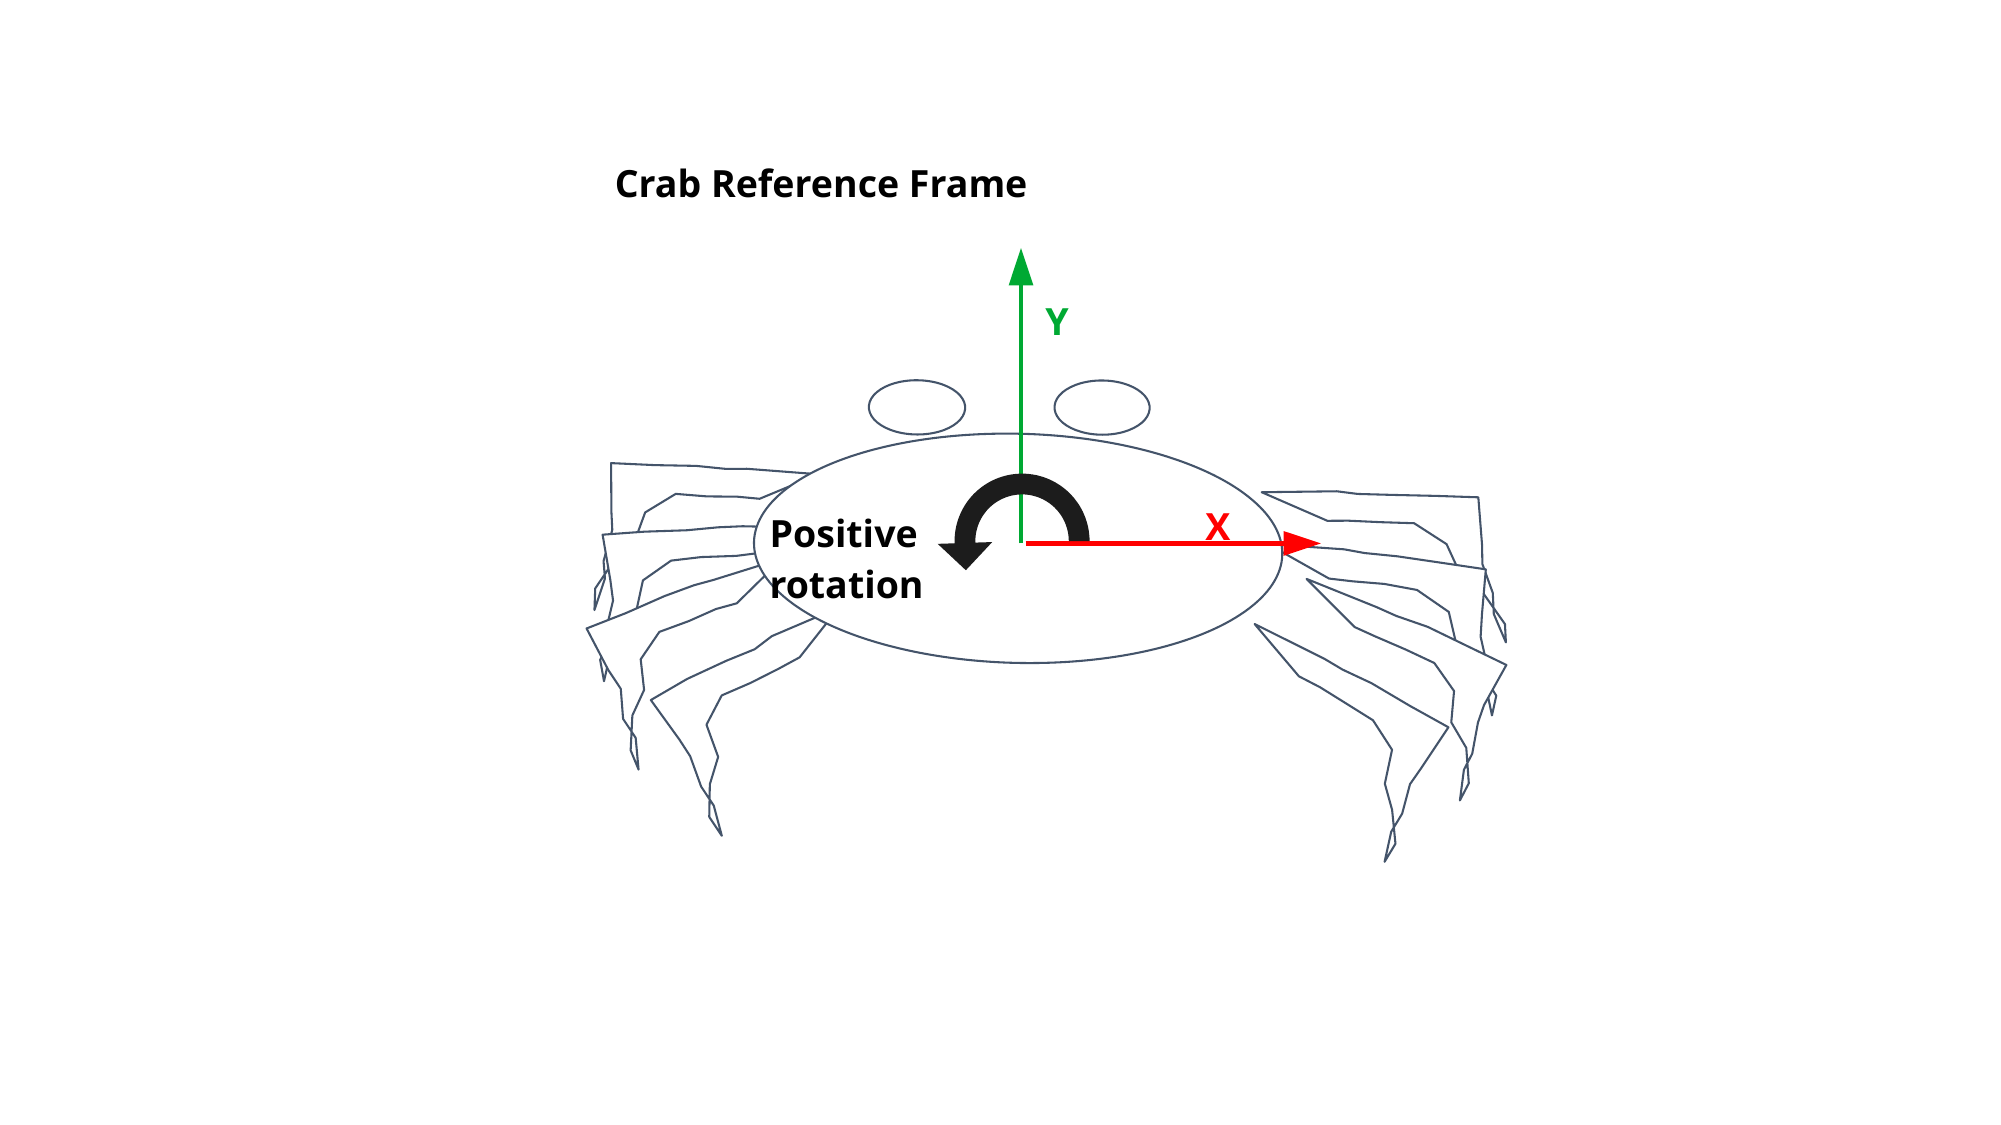

Crab Reference Frame
Y
X
Positive
rotation